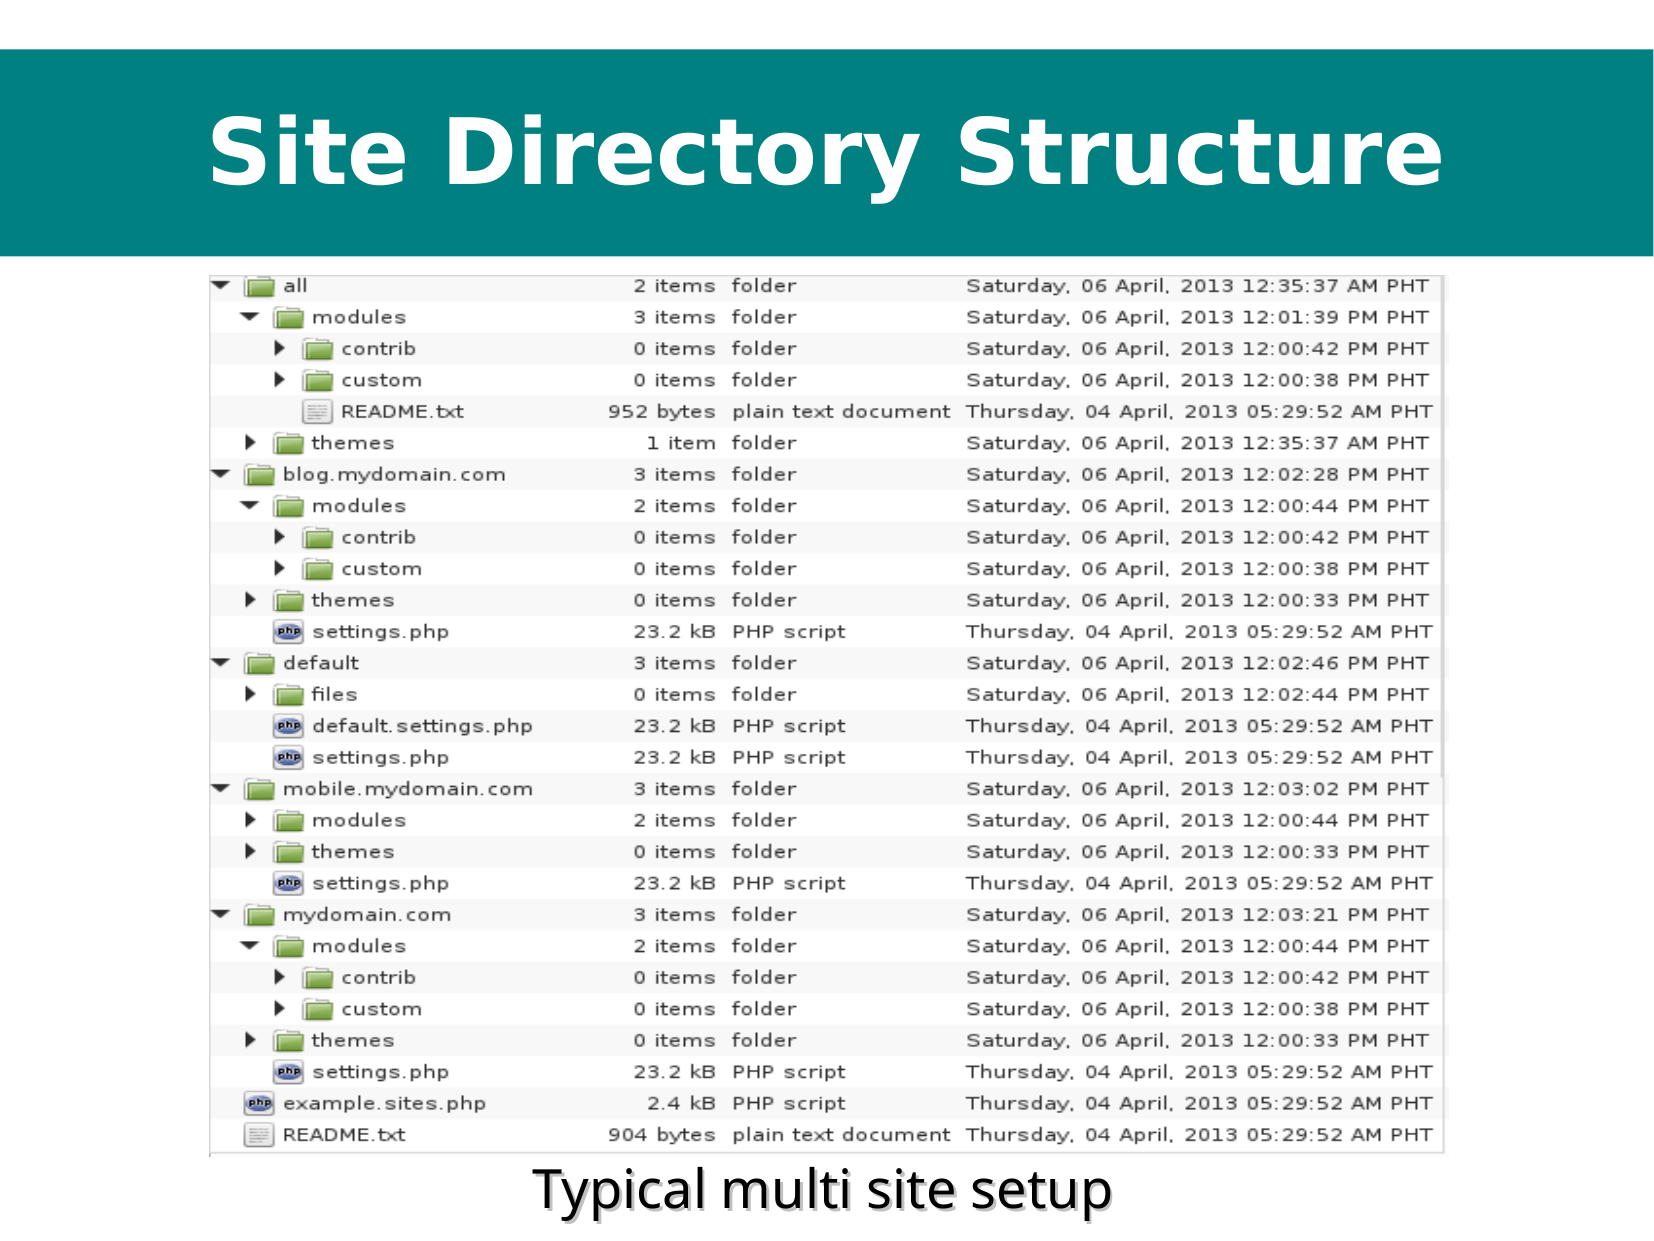

# Site Directory Structure
Typical multi site setup